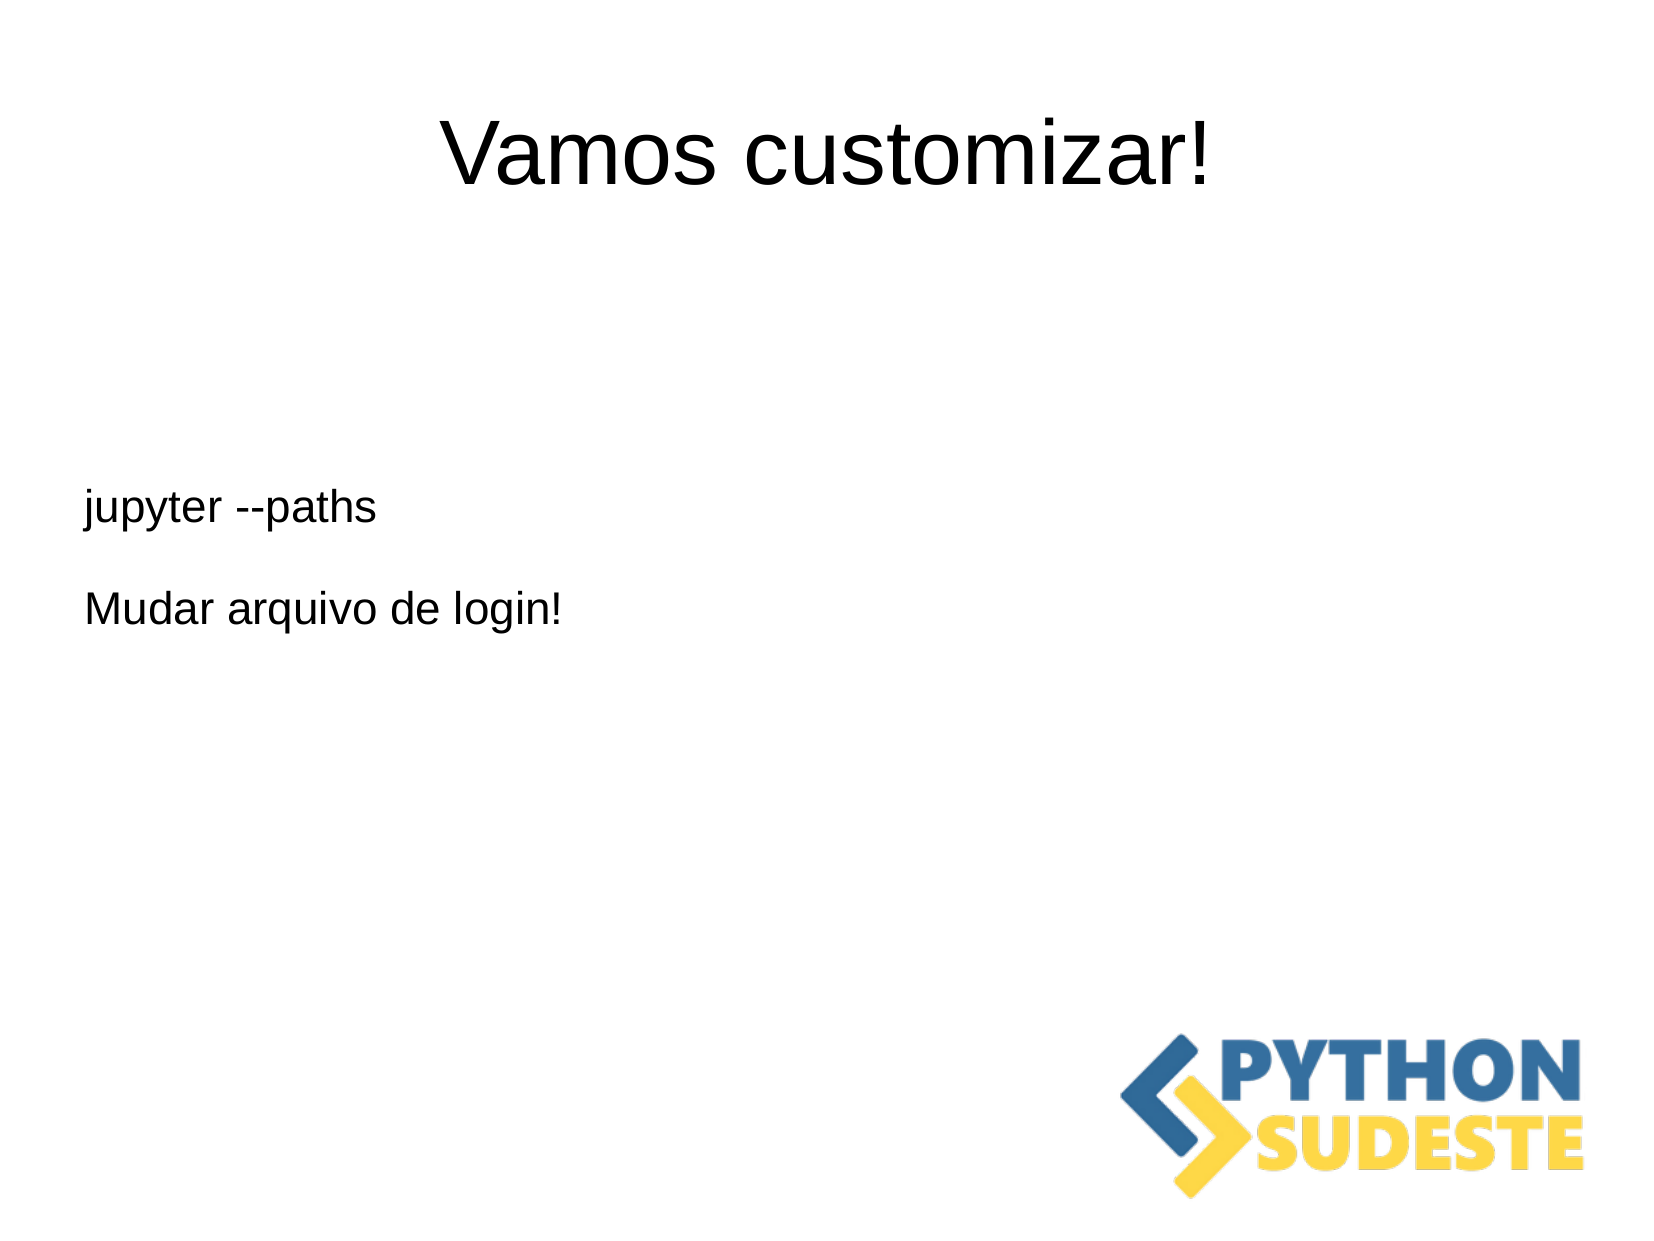

# Vamos customizar!
jupyter --paths
Mudar arquivo de login!